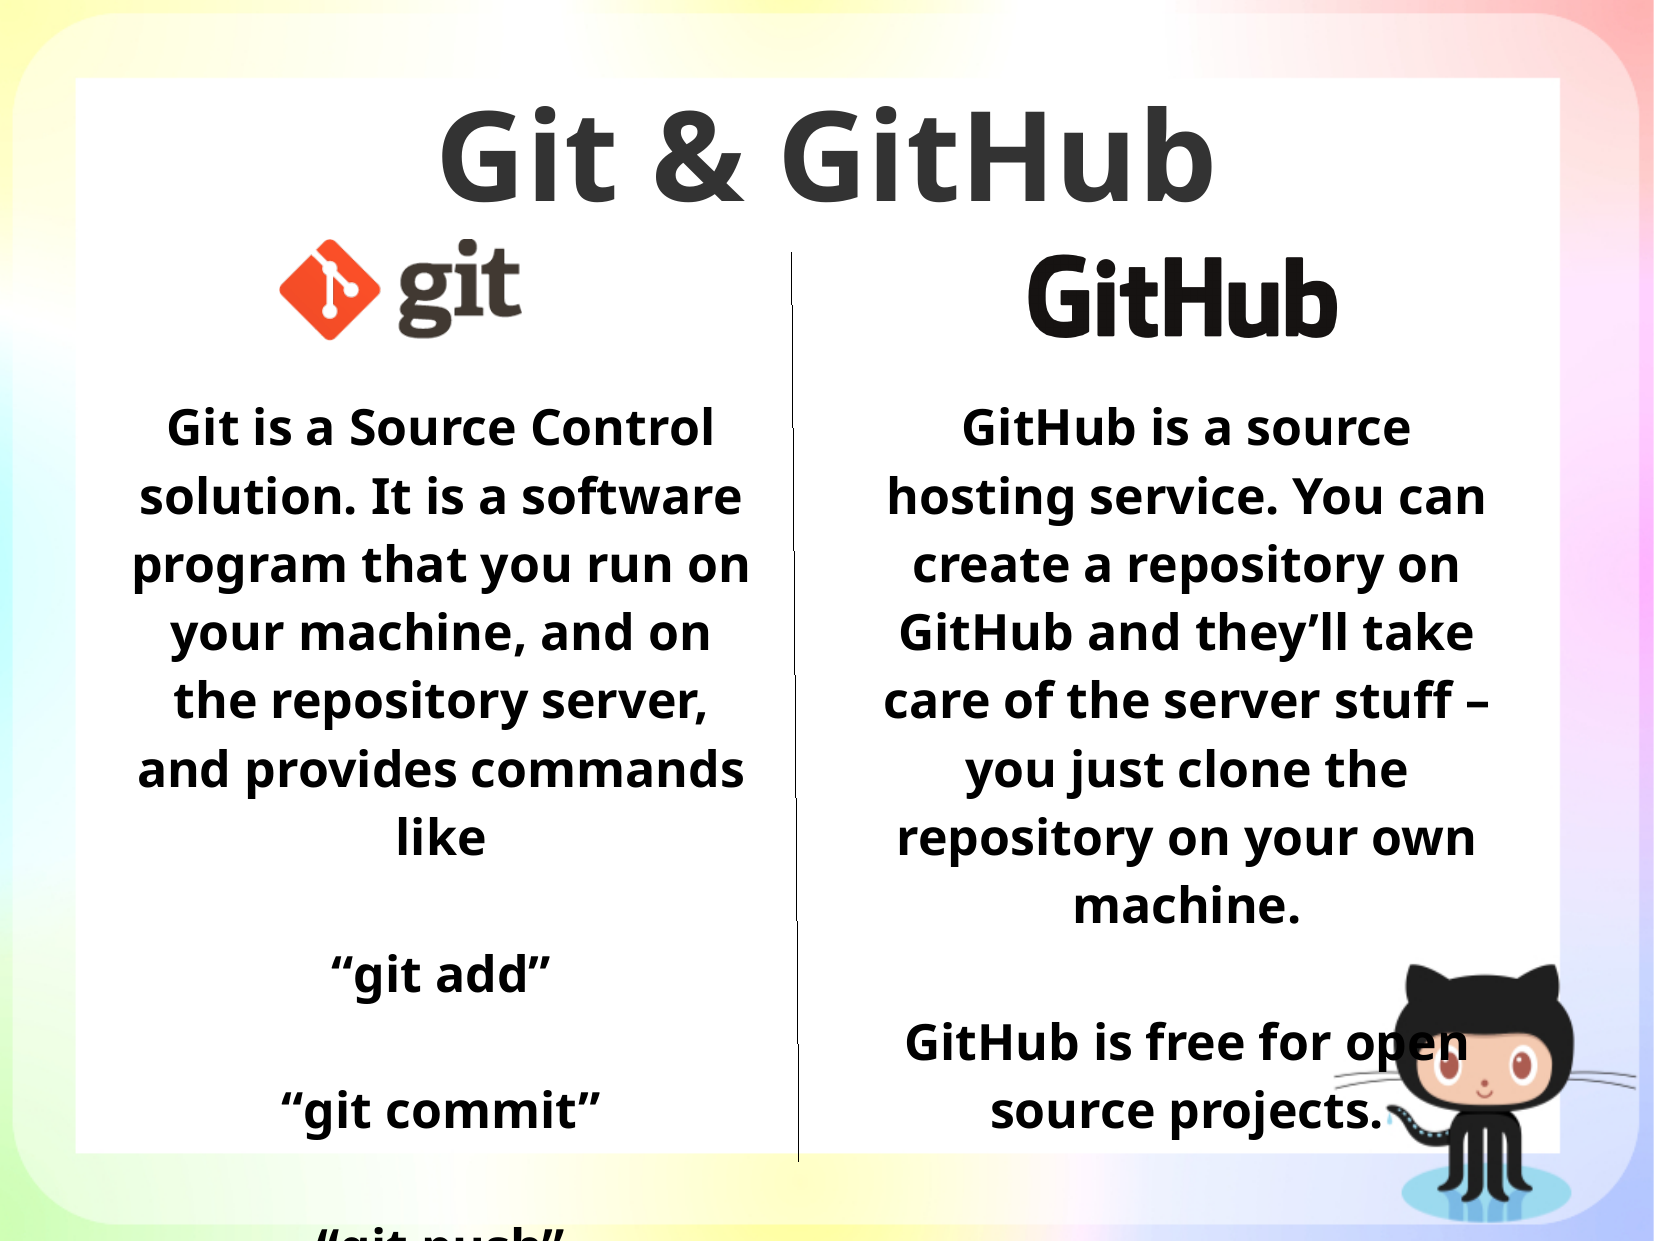

# Git & GitHub
Git is a Source Control solution. It is a software program that you run on your machine, and on the repository server, and provides commands like
“git add”
“git commit”
“git push”
GitHub is a source hosting service. You can create a repository on GitHub and they’ll take care of the server stuff – you just clone the repository on your own machine.
GitHub is free for open source projects.